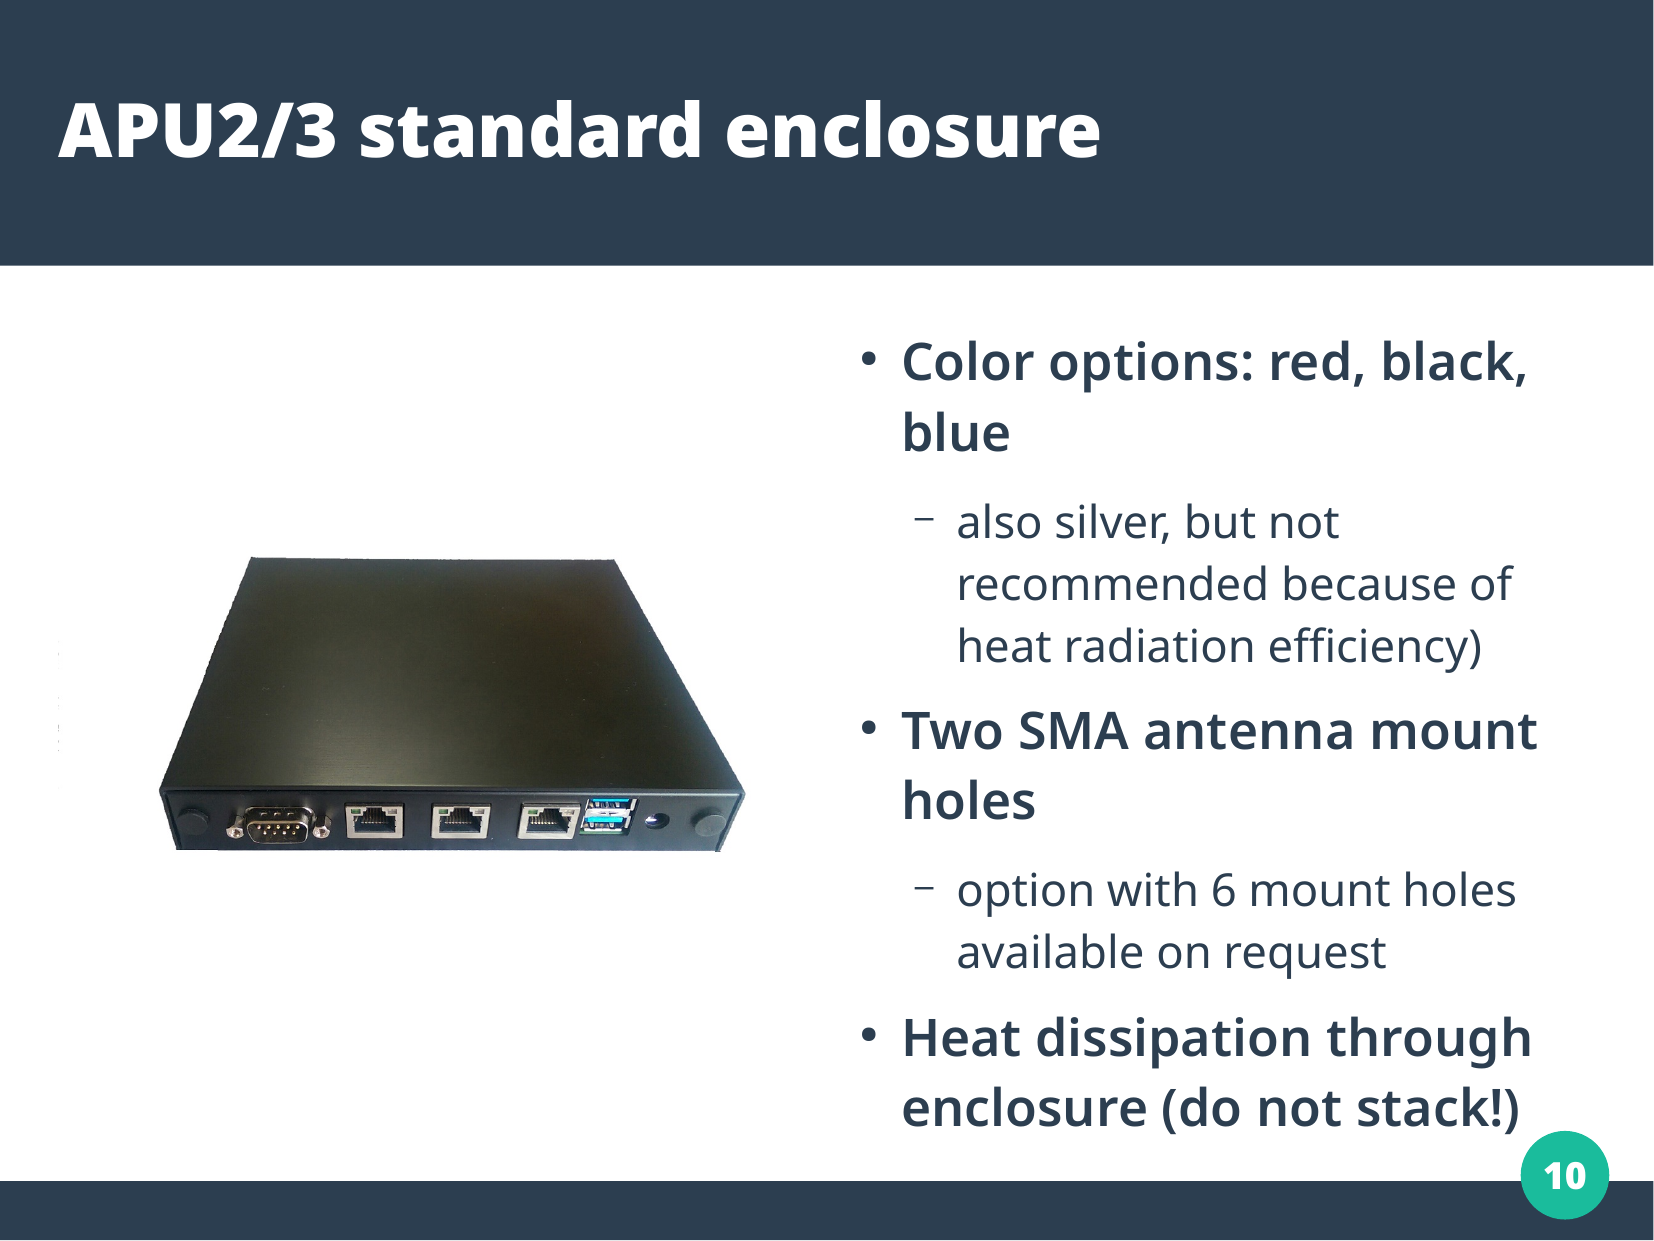

# APU2/3 standard enclosure
Color options: red, black, blue
also silver, but not recommended because of heat radiation efficiency)
Two SMA antenna mount holes
option with 6 mount holes available on request
Heat dissipation through enclosure (do not stack!)
10